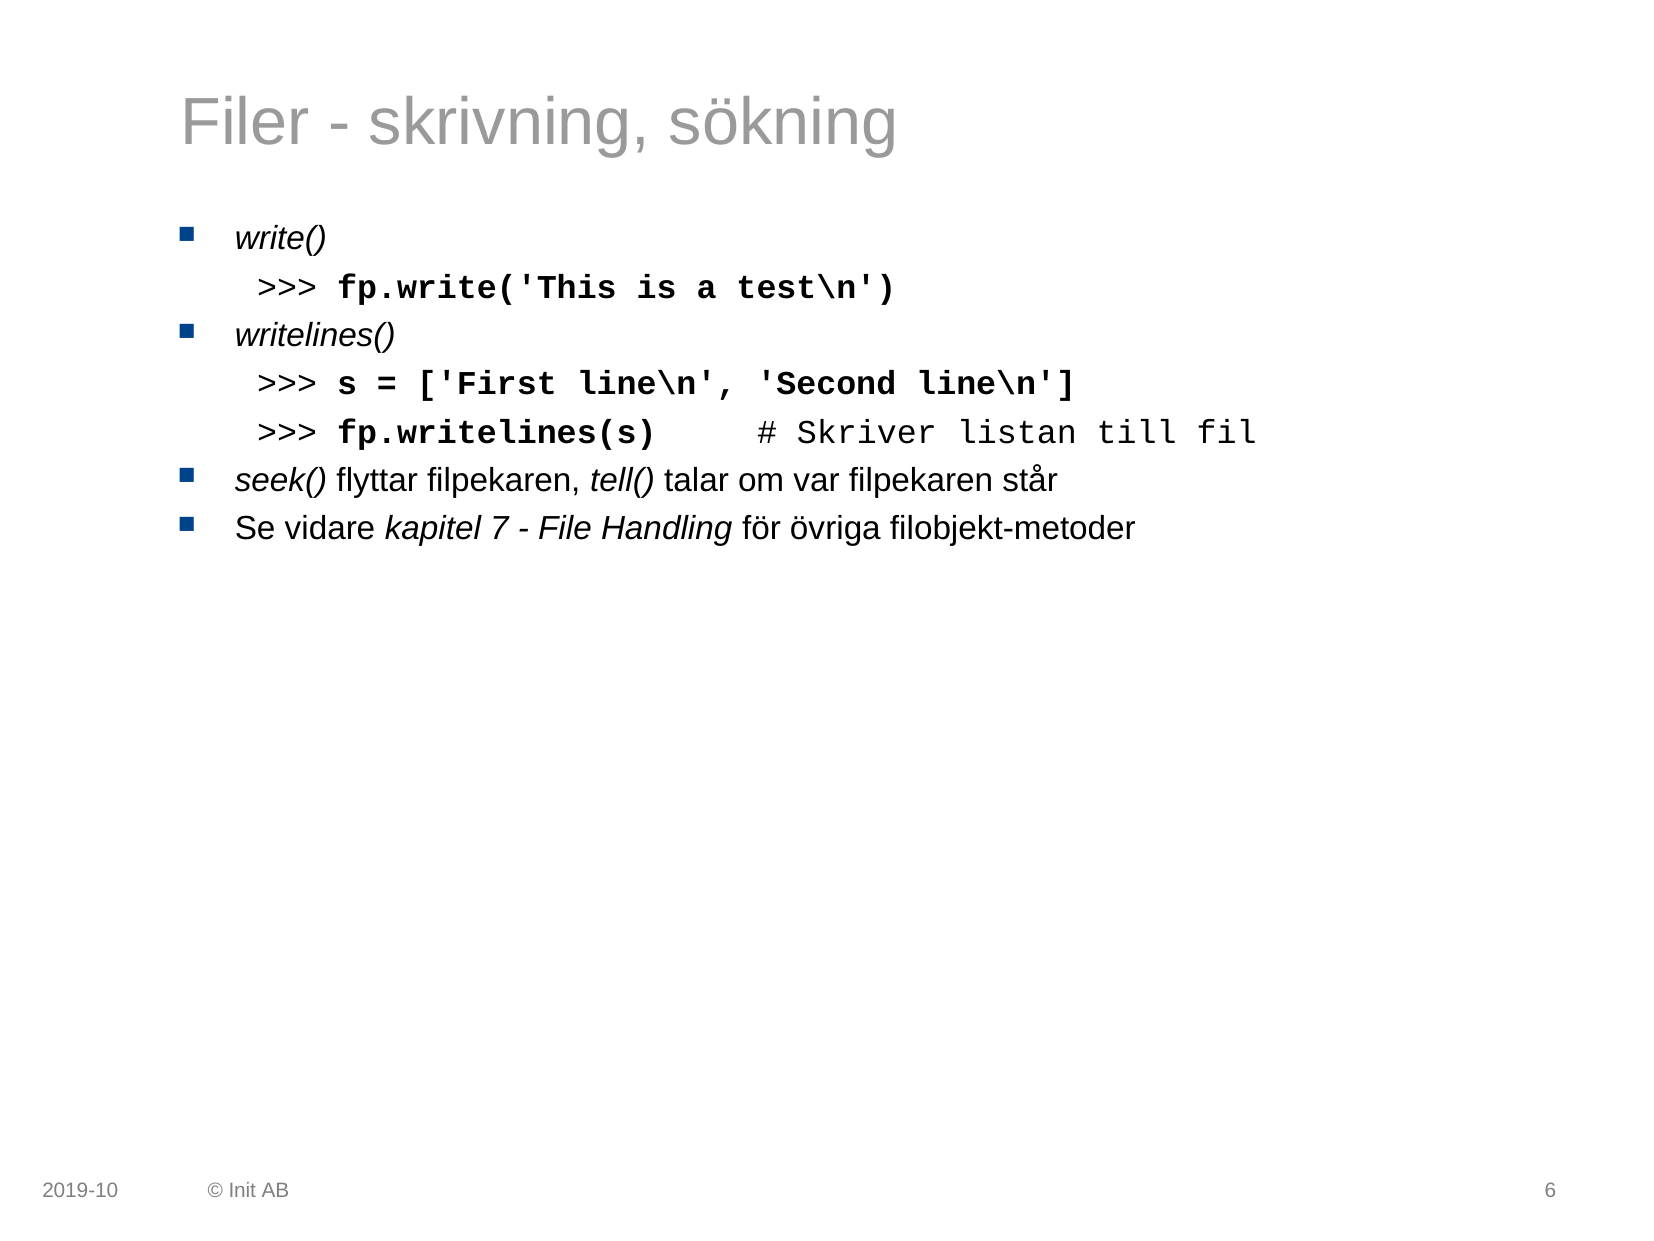

Filer - skrivning, sökning
write()
>>> fp.write('This is a test\n')
writelines()
>>> s = ['First line\n', 'Second line\n']
>>> fp.writelines(s) # Skriver listan till fil
seek() flyttar filpekaren, tell() talar om var filpekaren står
Se vidare kapitel 7 - File Handling för övriga filobjekt-metoder
2019-10
© Init AB